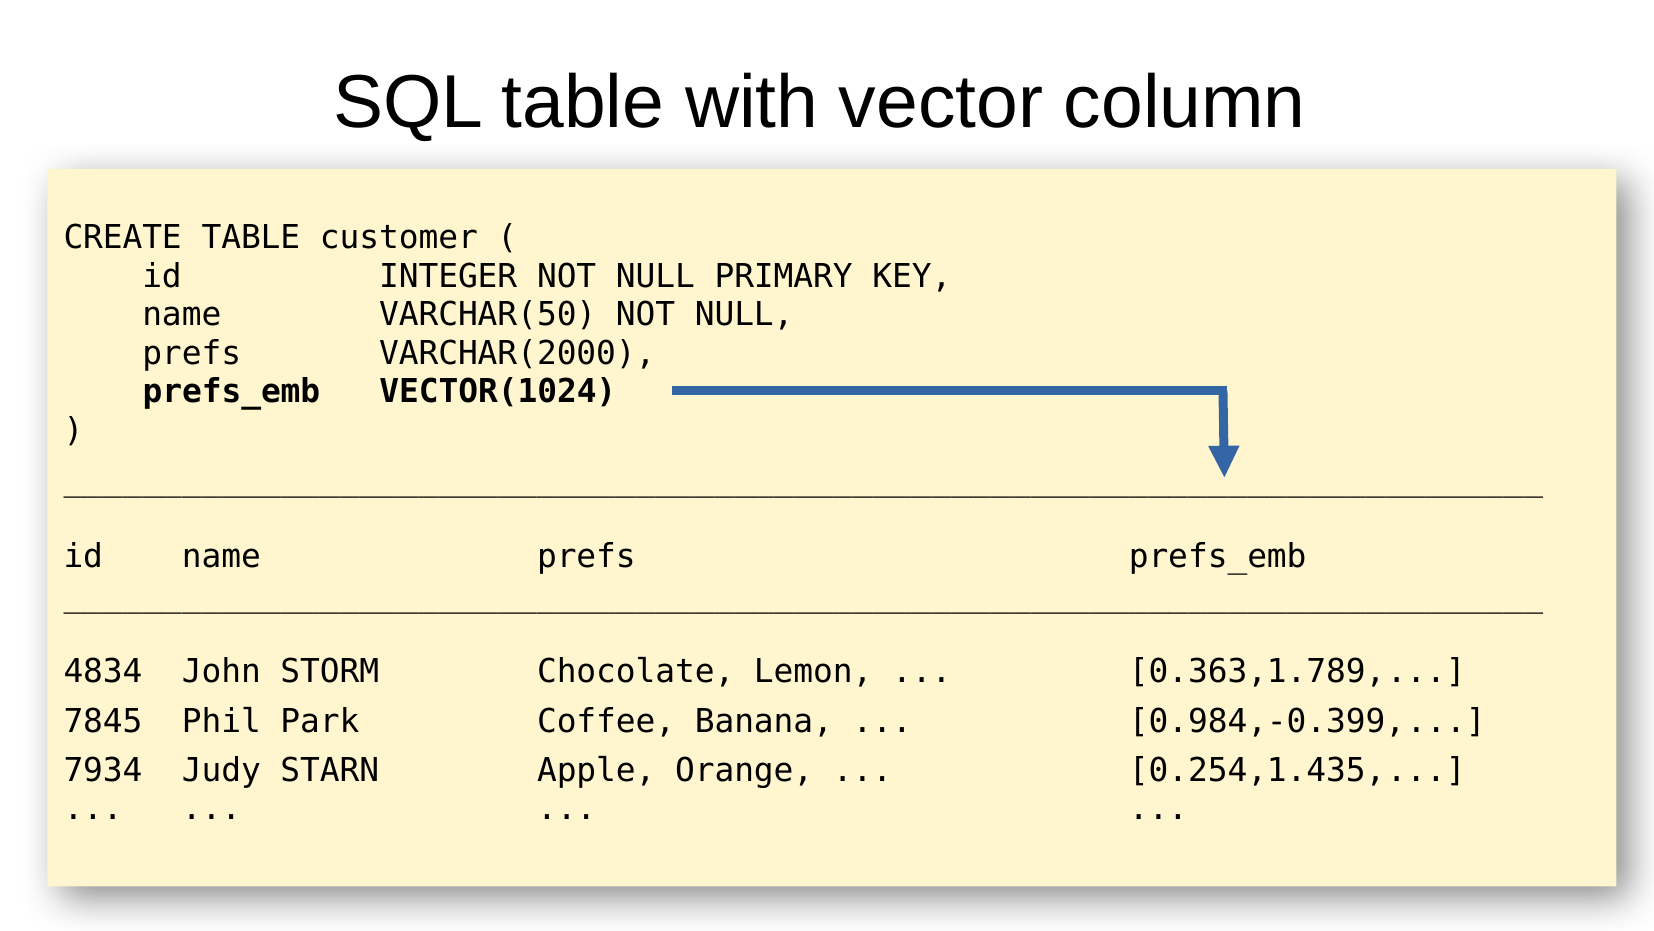

# SQL table with vector column
CREATE TABLE customer (
 id INTEGER NOT NULL PRIMARY KEY,
 name VARCHAR(50) NOT NULL,
 prefs VARCHAR(2000),
 prefs_emb VECTOR(1024)
)
___________________________________________________________________________
id name prefs prefs_emb
___________________________________________________________________________
4834 John STORM Chocolate, Lemon, ... [0.363,1.789,...]
7845 Phil Park Coffee, Banana, ... [0.984,-0.399,...]
7934 Judy STARN Apple, Orange, ... [0.254,1.435,...]
... ... ... ...